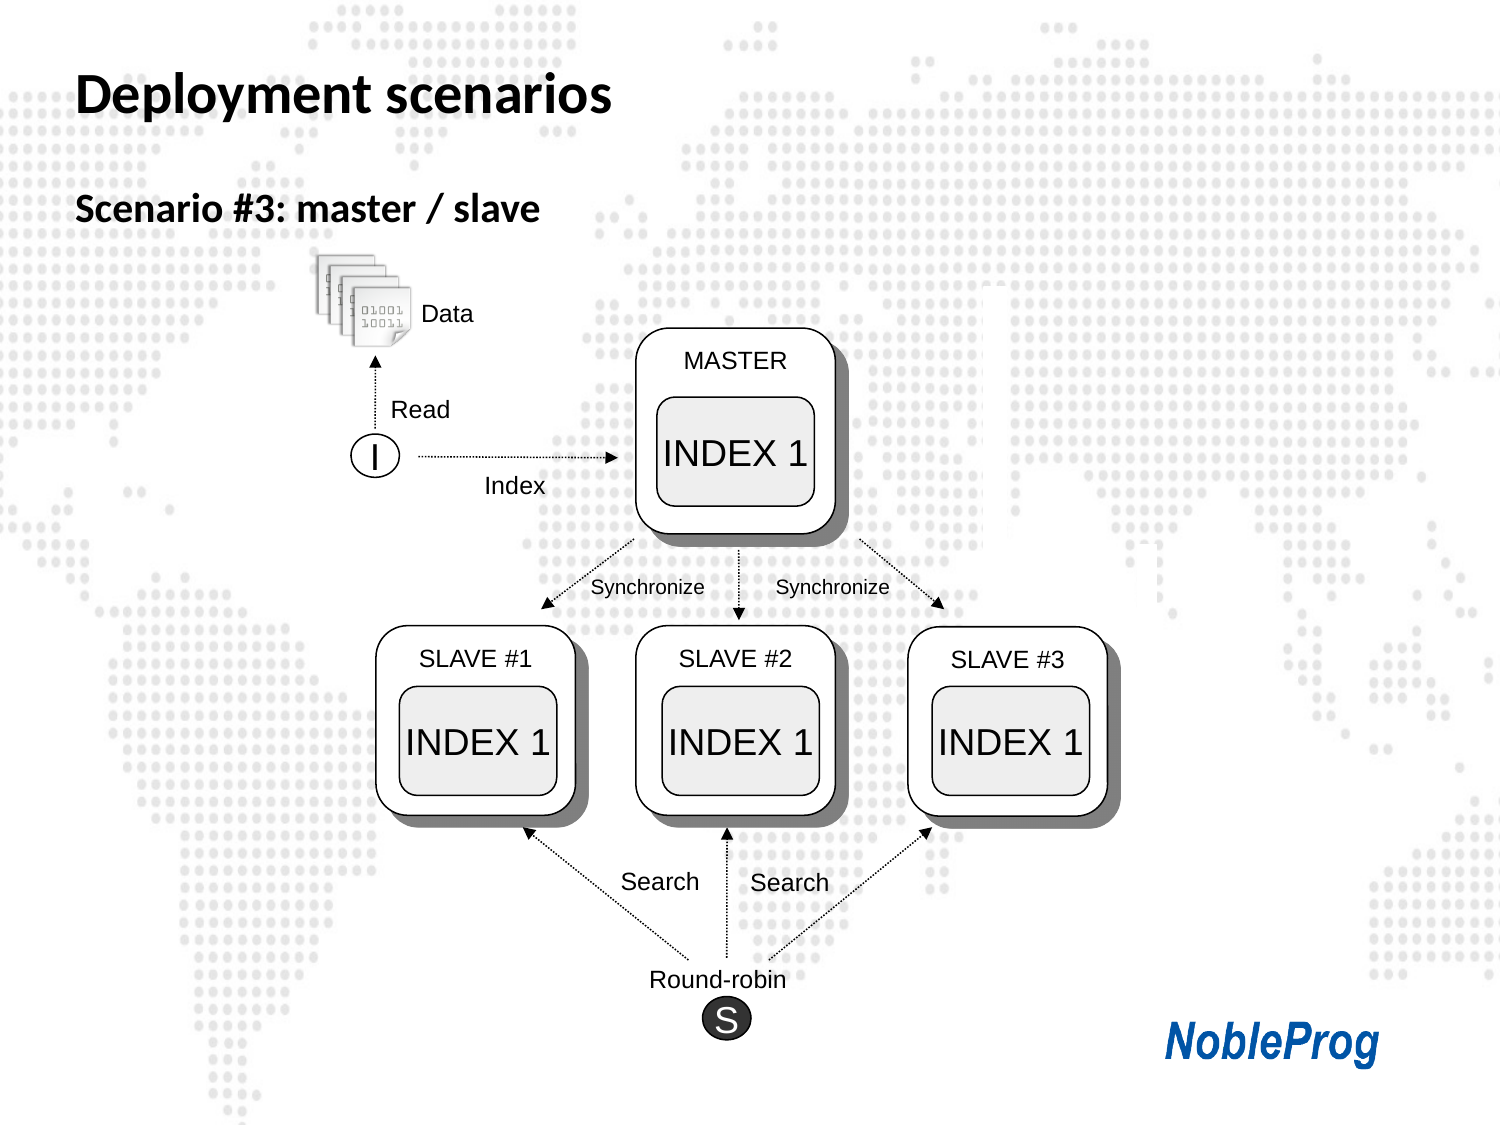

Deployment scenarios
Scenario #3: master / slave
Data
MASTER
Read
INDEX 1
I
Index
Synchronize
Synchronize
SLAVE #1
SLAVE #2
SLAVE #3
INDEX 1
INDEX 1
INDEX 1
Search
Search
Round-robin
S